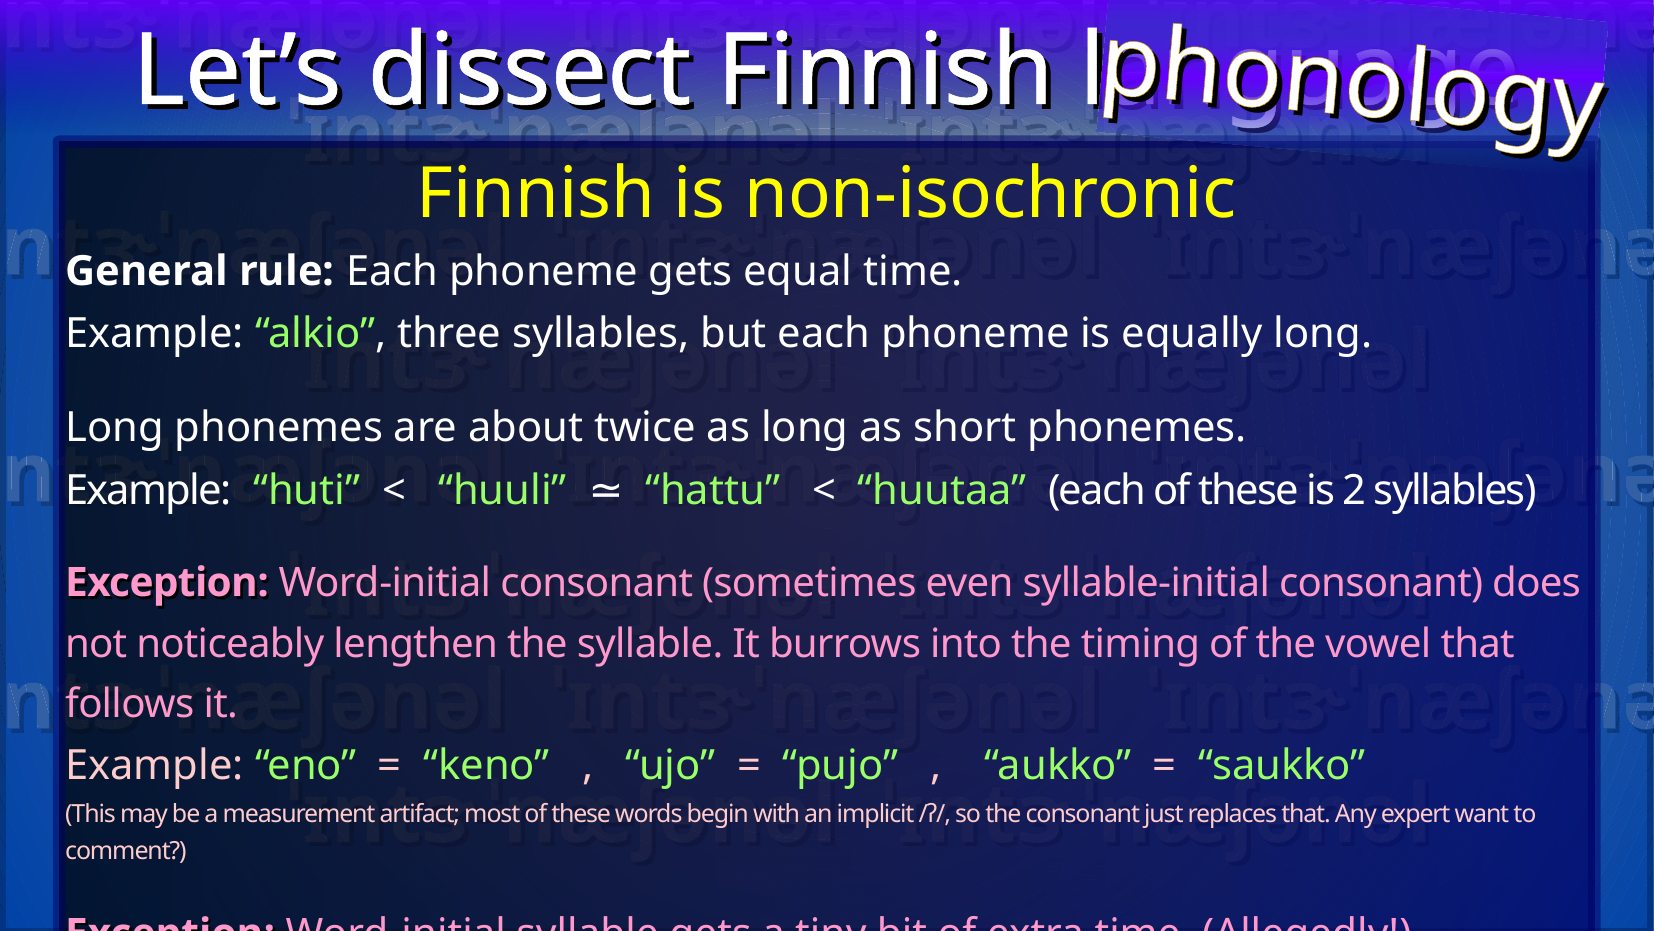

# Let’s dissect Finnish language
phonology
ˈɪntɝˈnæʃənəl ˈɪntɝˈnæʃənəl ˈɪntɝˈnæʃənəl
 ˈɪntɝˈnæʃənəl ˈɪntɝˈnæʃənəl
ˈɪntɝˈnæʃənəl ˈɪntɝˈnæʃənəl ˈɪntɝˈnæʃənəl
 ˈɪntɝˈnæʃənəl ˈɪntɝˈnæʃənəl
ˈɪntɝˈnæʃənəl ˈɪntɝˈnæʃənəl ˈɪntɝˈnæʃənəl
 ˈɪntɝˈnæʃənəl ˈɪntɝˈnæʃənəl
ˈɪntɝˈnæʃənəl ˈɪntɝˈnæʃənəl ˈɪntɝˈnæʃənəl
 ˈɪntɝˈnæʃənəl ˈɪntɝˈnæʃənəl
Finnish is non-isochronic
General rule: Each phoneme gets equal time.
Example: “alkio”, three syllables, but each phoneme is equally long.
Long phonemes are about twice as long as short phonemes.
Example: “huti” < “huuli” ≃ “hattu” < “huutaa” (each of these is 2 syllables)
Exception: Word-initial consonant (sometimes even syllable-initial consonant) does not noticeably lengthen the syllable. It burrows into the timing of the vowel that follows it.
Example: “eno” = “keno” , “ujo” = “pujo” , “aukko” = “saukko”
(This may be a measurement artifact; most of these words begin with an implicit /ʔ/, so the consonant just replaces that. Any expert want to comment?)
Exception: Word-initial syllable gets a tiny bit of extra time. (Allegedly!)
According to https://en.wikipedia.org/wiki/Finnish_phonology#Timing